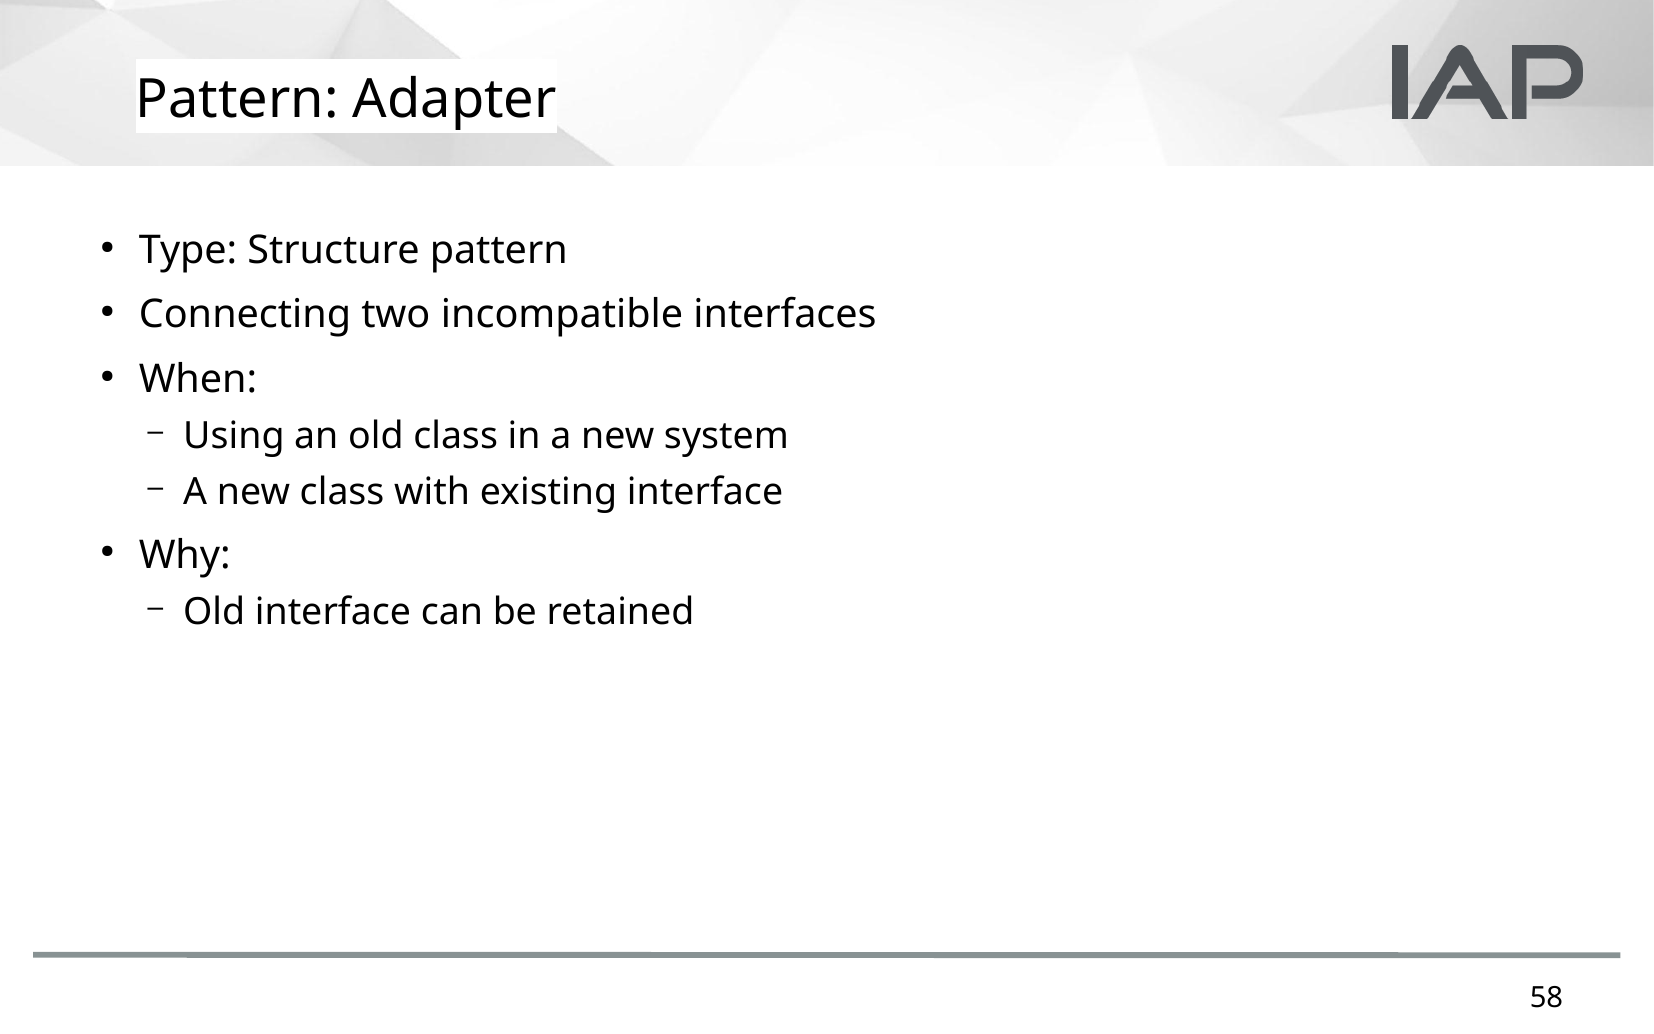

# Pattern: Adapter
Type: Structure pattern
Connecting two incompatible interfaces
When:
Using an old class in a new system
A new class with existing interface
Why:
Old interface can be retained
58